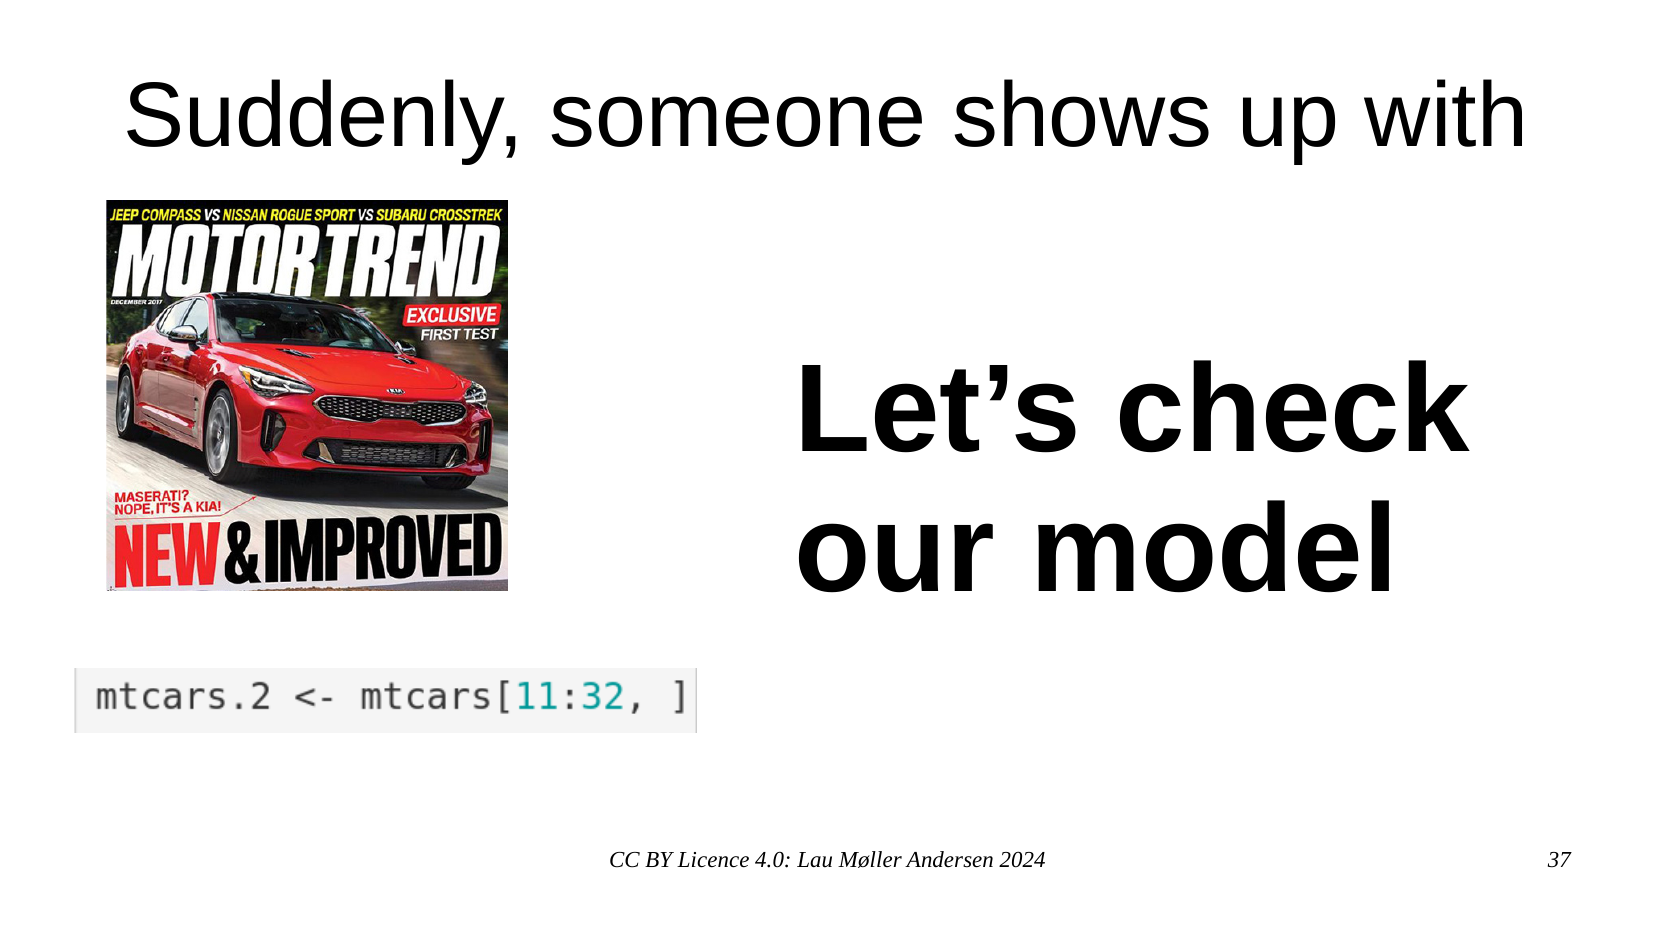

# Suddenly, someone shows up with
Let’s check our model
CC BY Licence 4.0: Lau Møller Andersen 2024
37